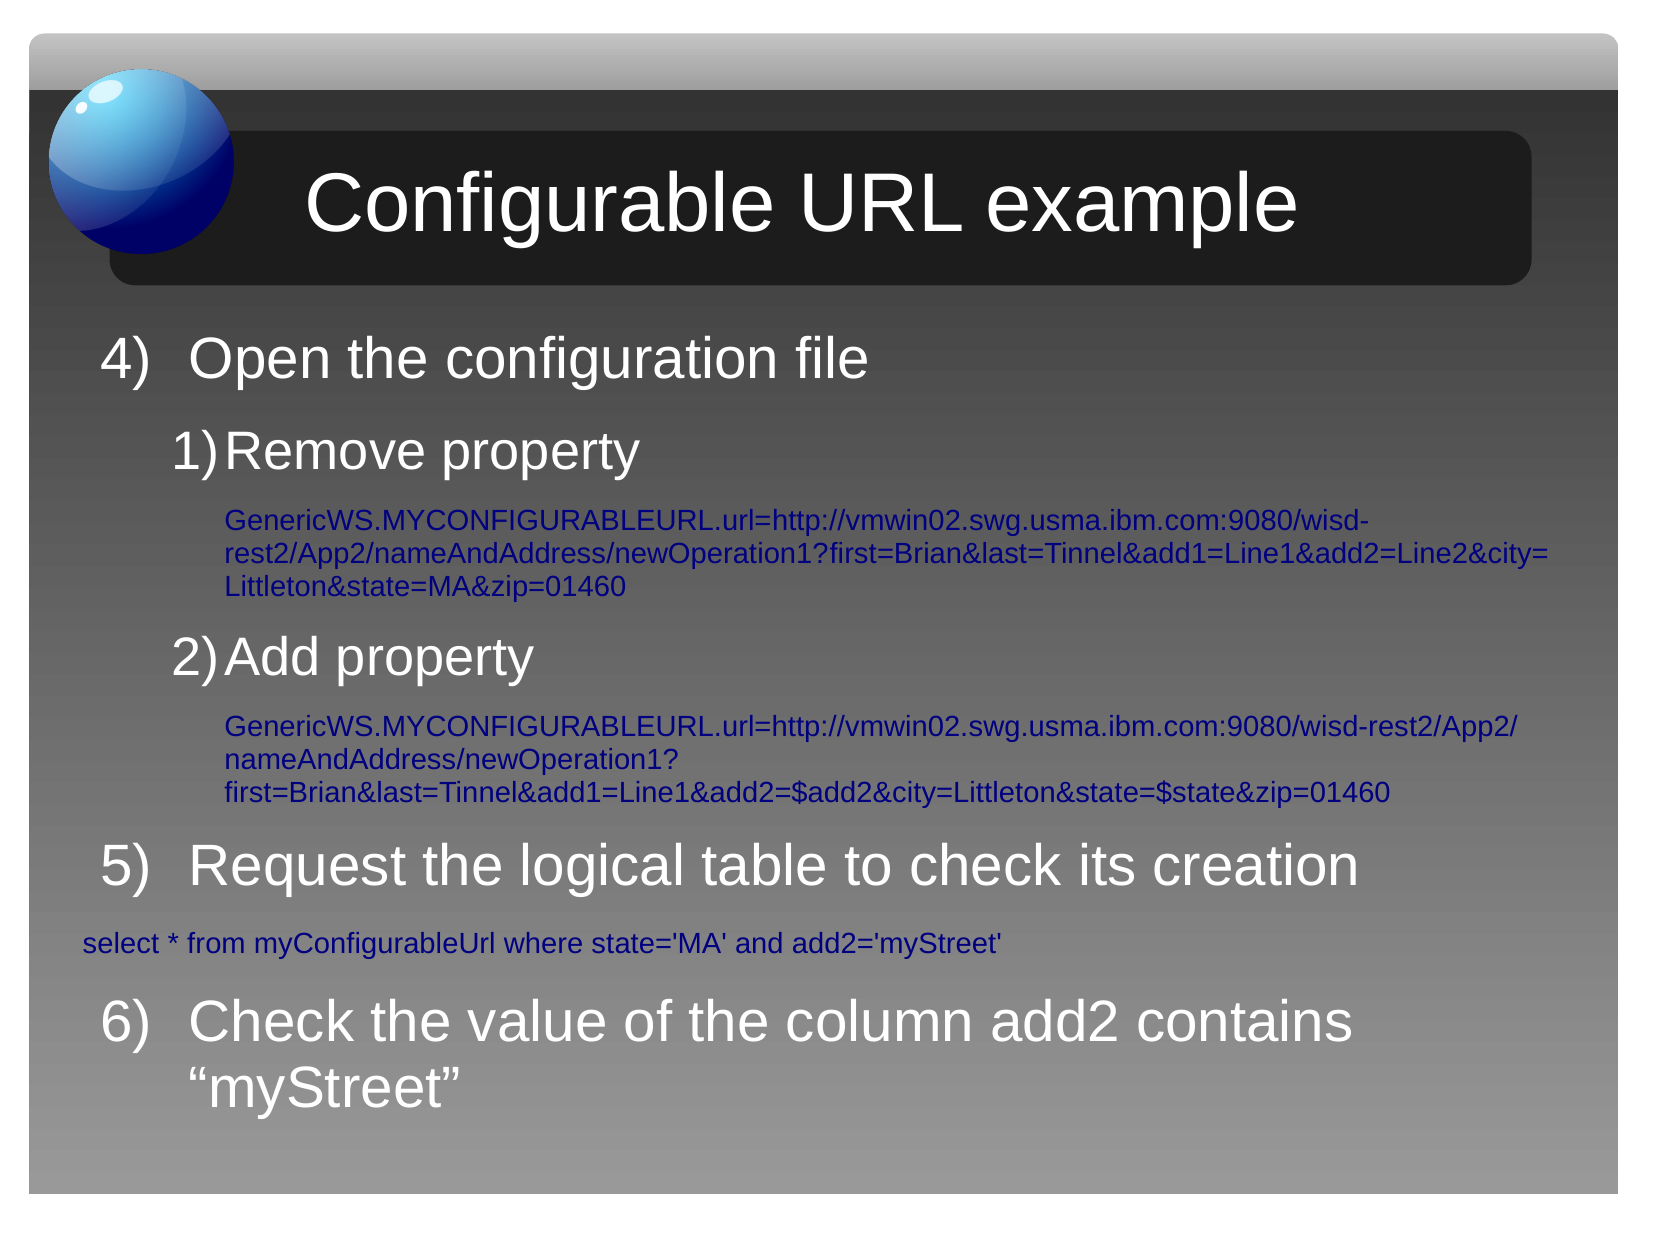

# Configurable URL example
Open the configuration file
Remove property
GenericWS.MYCONFIGURABLEURL.url=http://vmwin02.swg.usma.ibm.com:9080/wisd-rest2/App2/nameAndAddress/newOperation1?first=Brian&last=Tinnel&add1=Line1&add2=Line2&city=Littleton&state=MA&zip=01460
Add property
GenericWS.MYCONFIGURABLEURL.url=http://vmwin02.swg.usma.ibm.com:9080/wisd-rest2/App2/nameAndAddress/newOperation1?first=Brian&last=Tinnel&add1=Line1&add2=$add2&city=Littleton&state=$state&zip=01460
Request the logical table to check its creation
select * from myConfigurableUrl where state='MA' and add2='myStreet'
Check the value of the column add2 contains “myStreet”